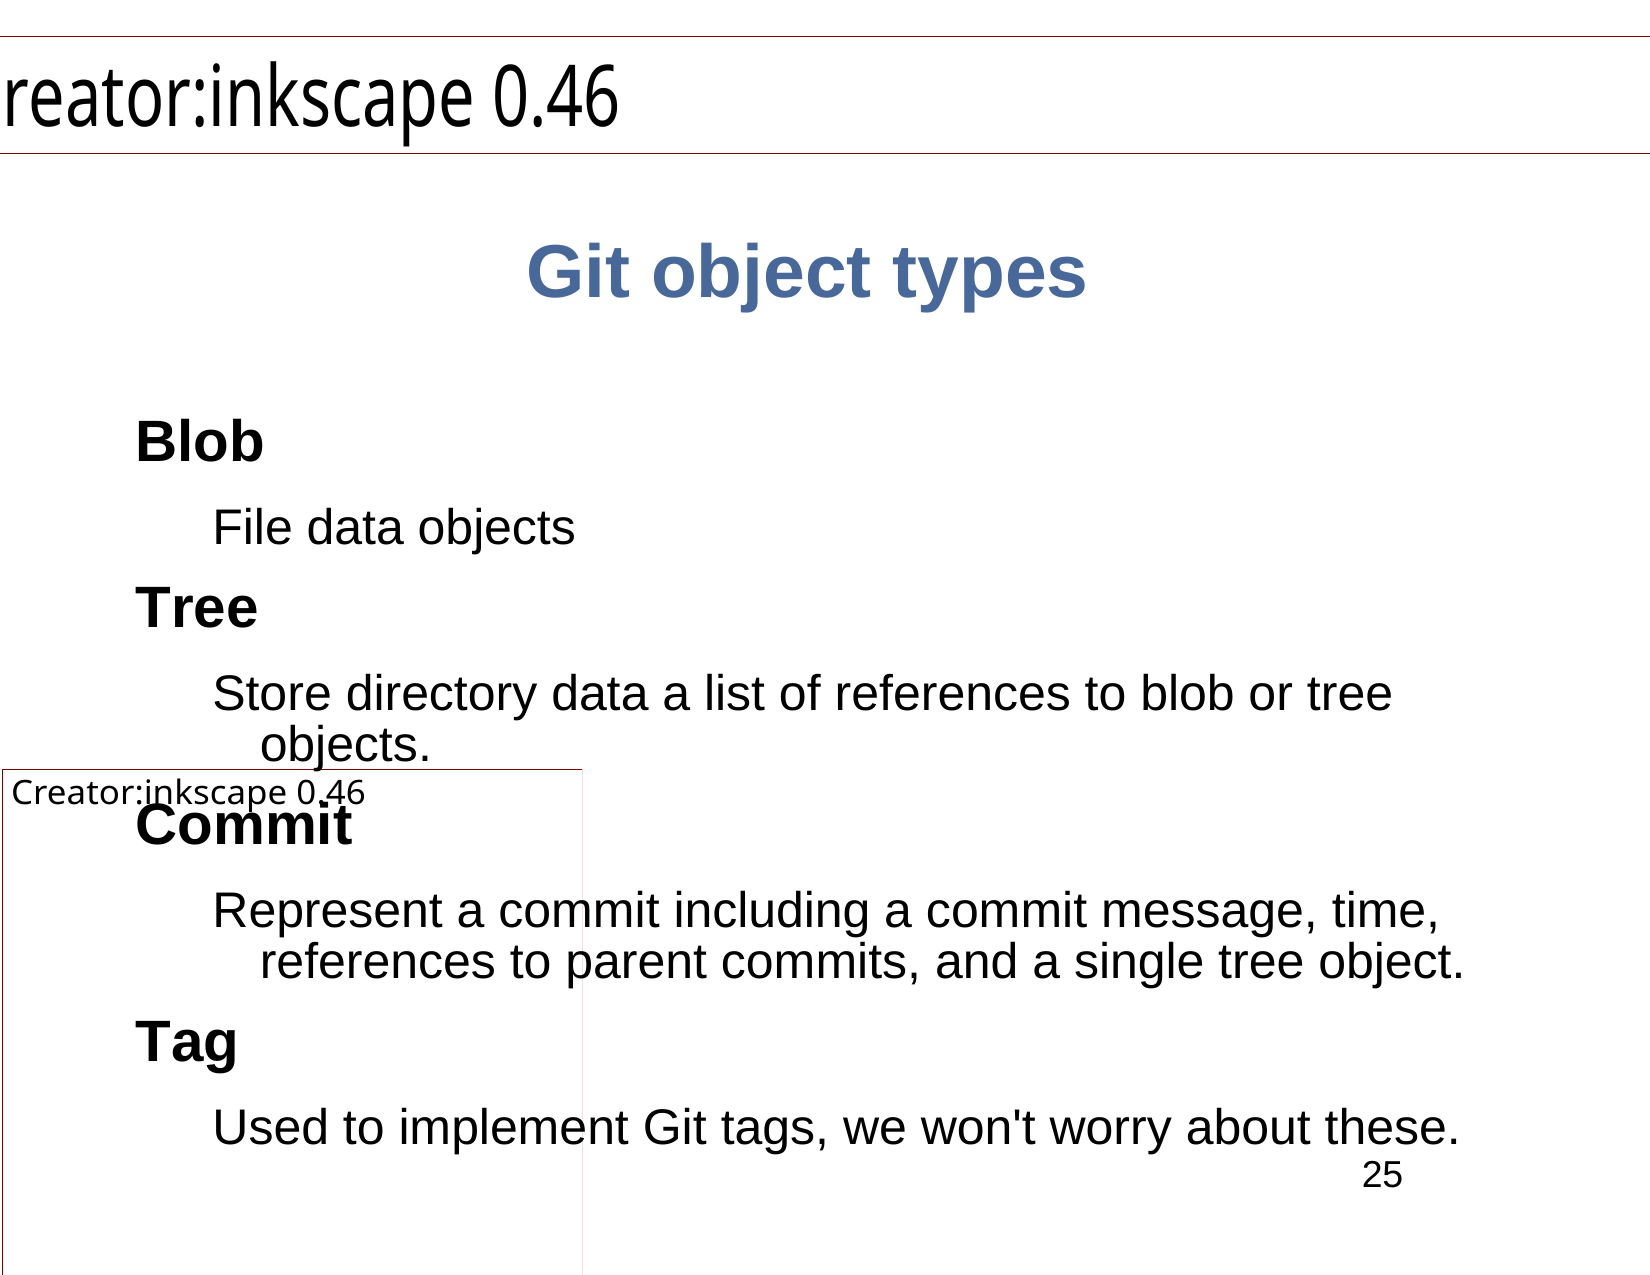

# Git object types
Blob
File data objects
Tree
Store directory data a list of references to blob or tree objects.
Commit
Represent a commit including a commit message, time, references to parent commits, and a single tree object.
Tag
Used to implement Git tags, we won't worry about these.